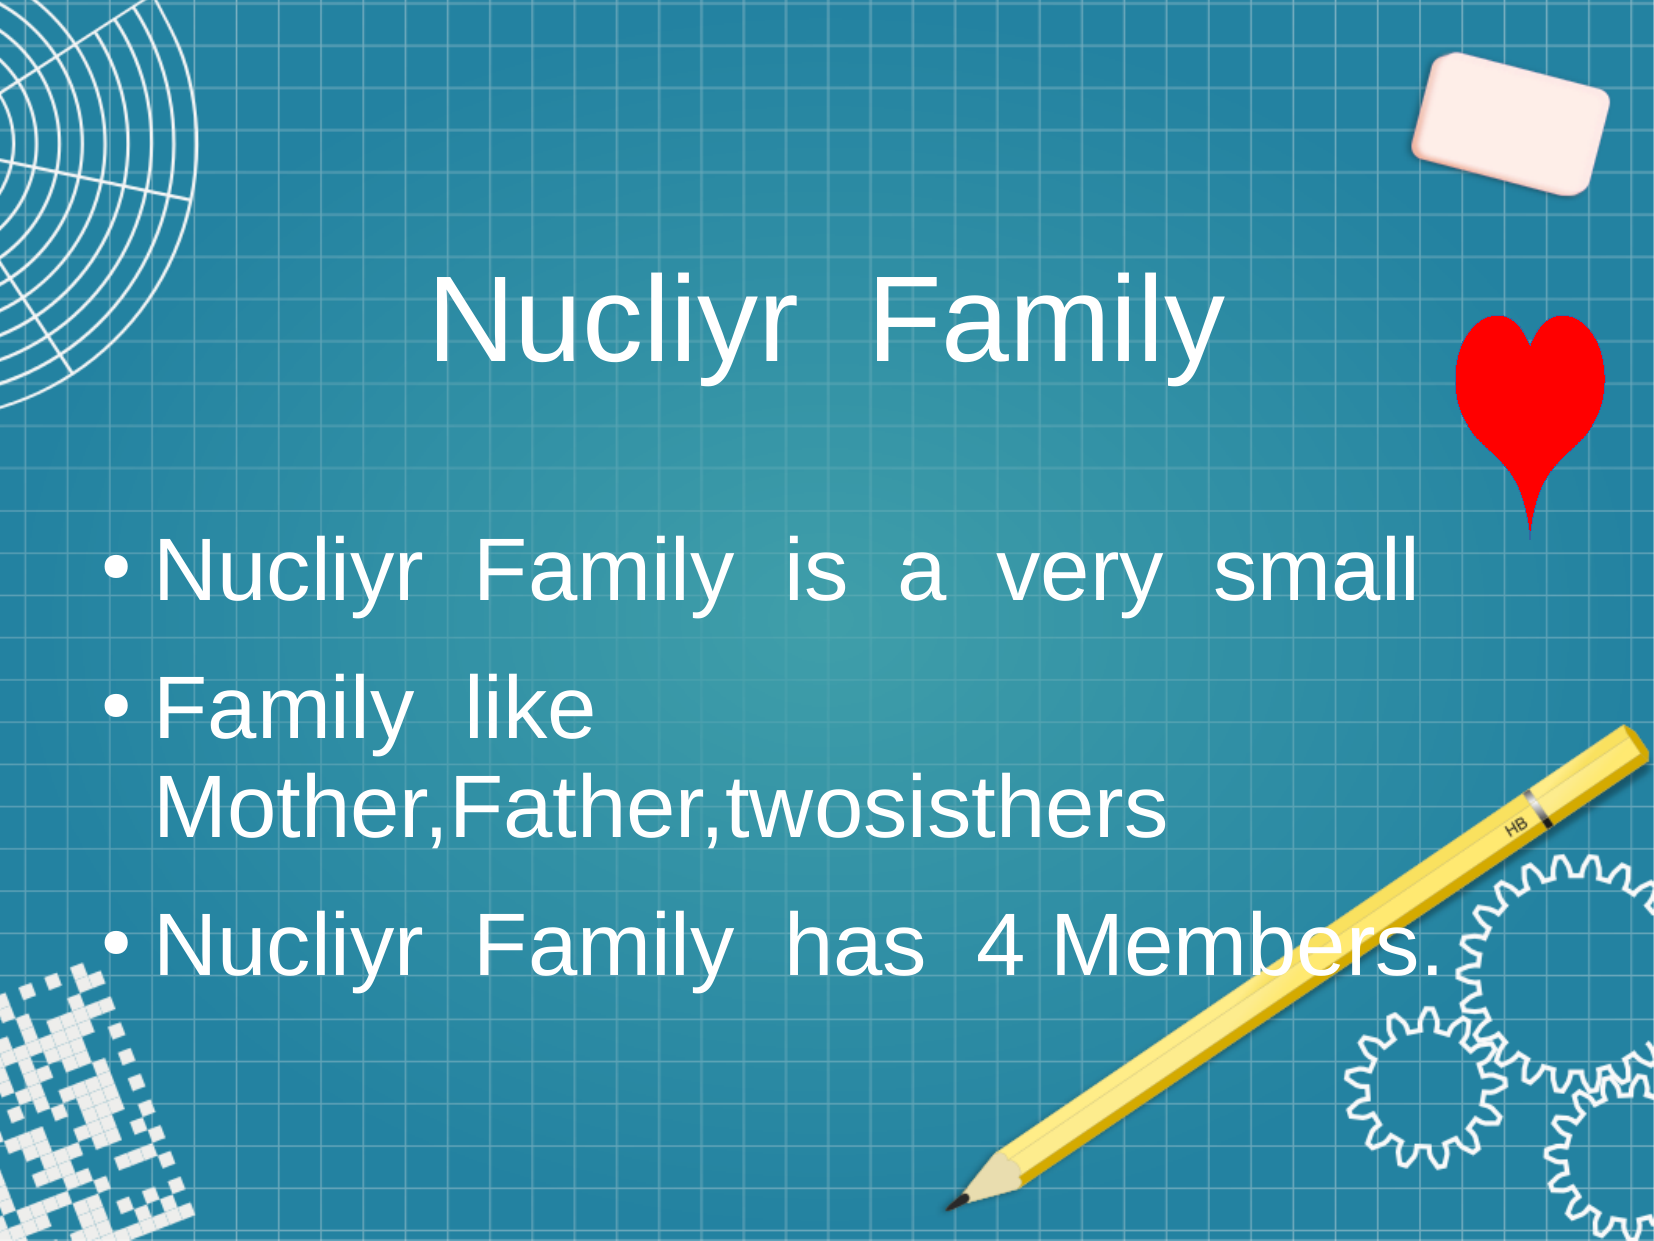

# Nucliyr Family
Nucliyr Family is a very small
Family like Mother,Father,twosisthers
Nucliyr Family has 4 Members.